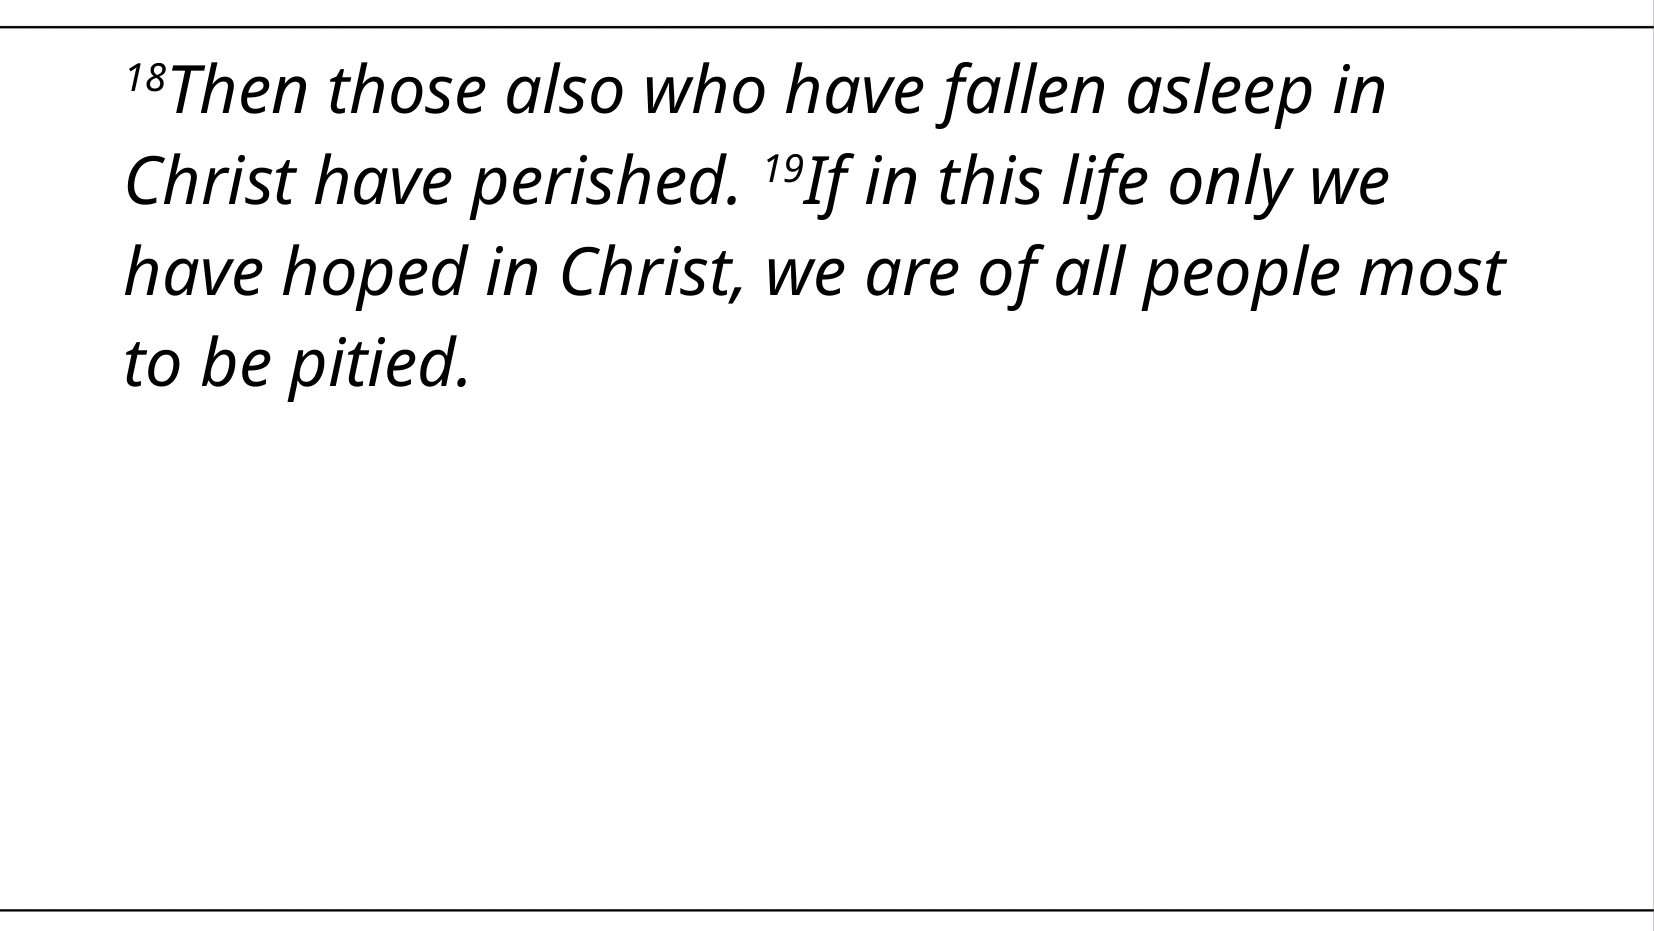

18Then those also who have fallen asleep in Christ have perished. 19If in this life only we have hoped in Christ, we are of all people most to be pitied.